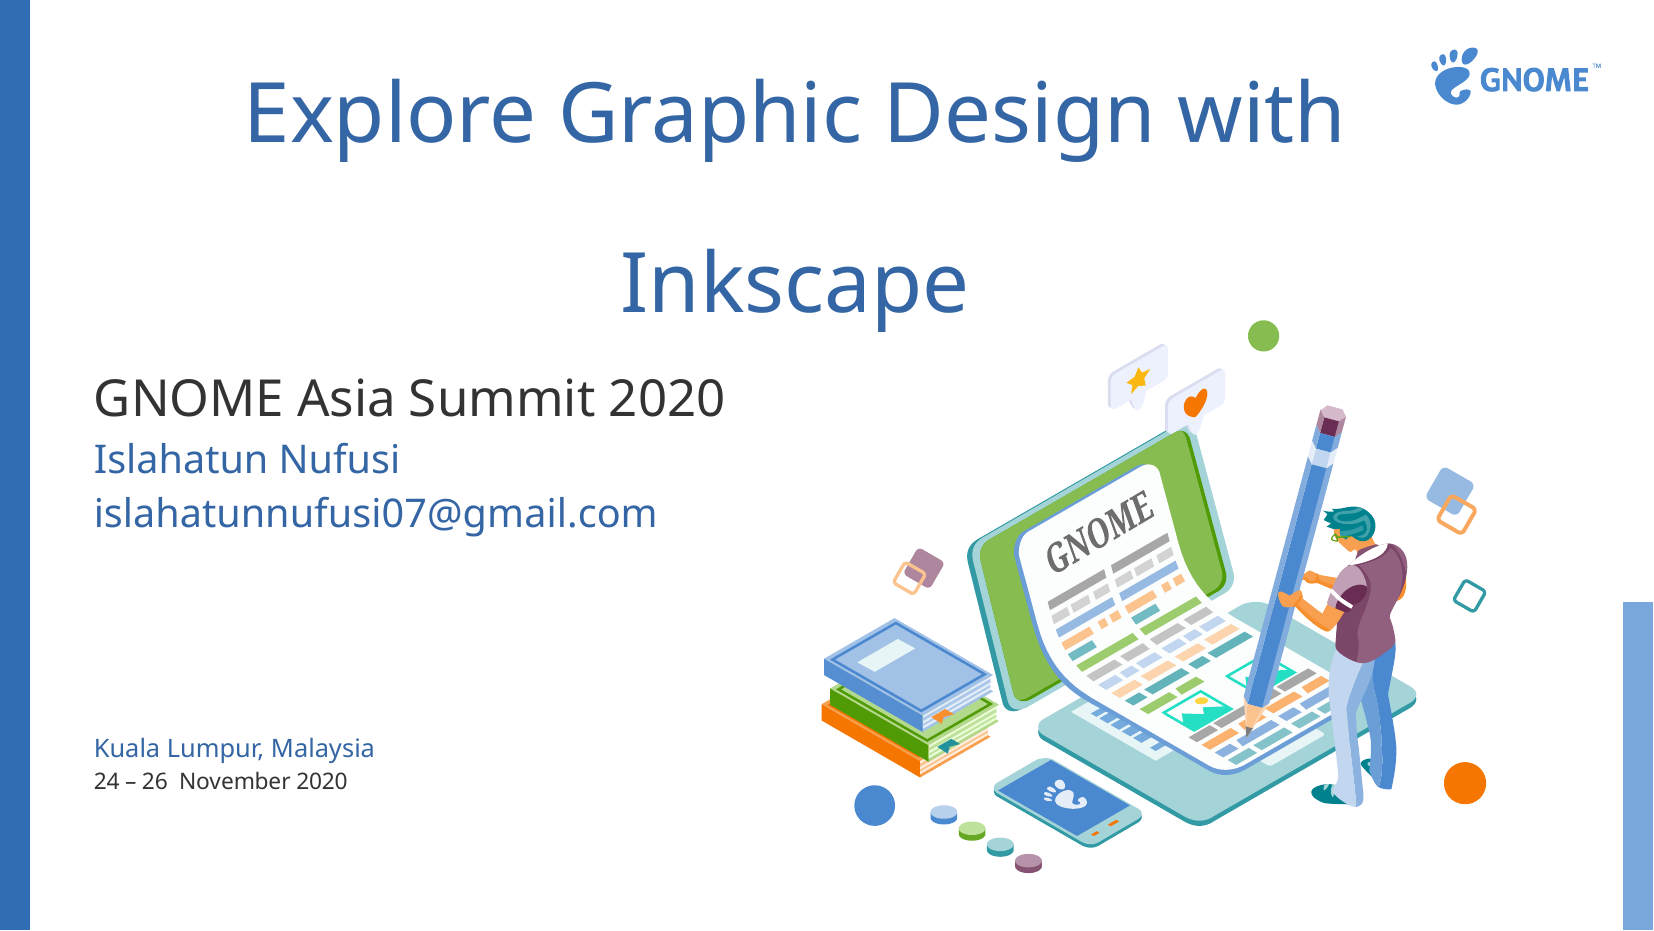

# Explore Graphic Design with Inkscape
GNOME Asia Summit 2020
Islahatun Nufusi
islahatunnufusi07@gmail.com
Kuala Lumpur, Malaysia
24 – 26 November 2020